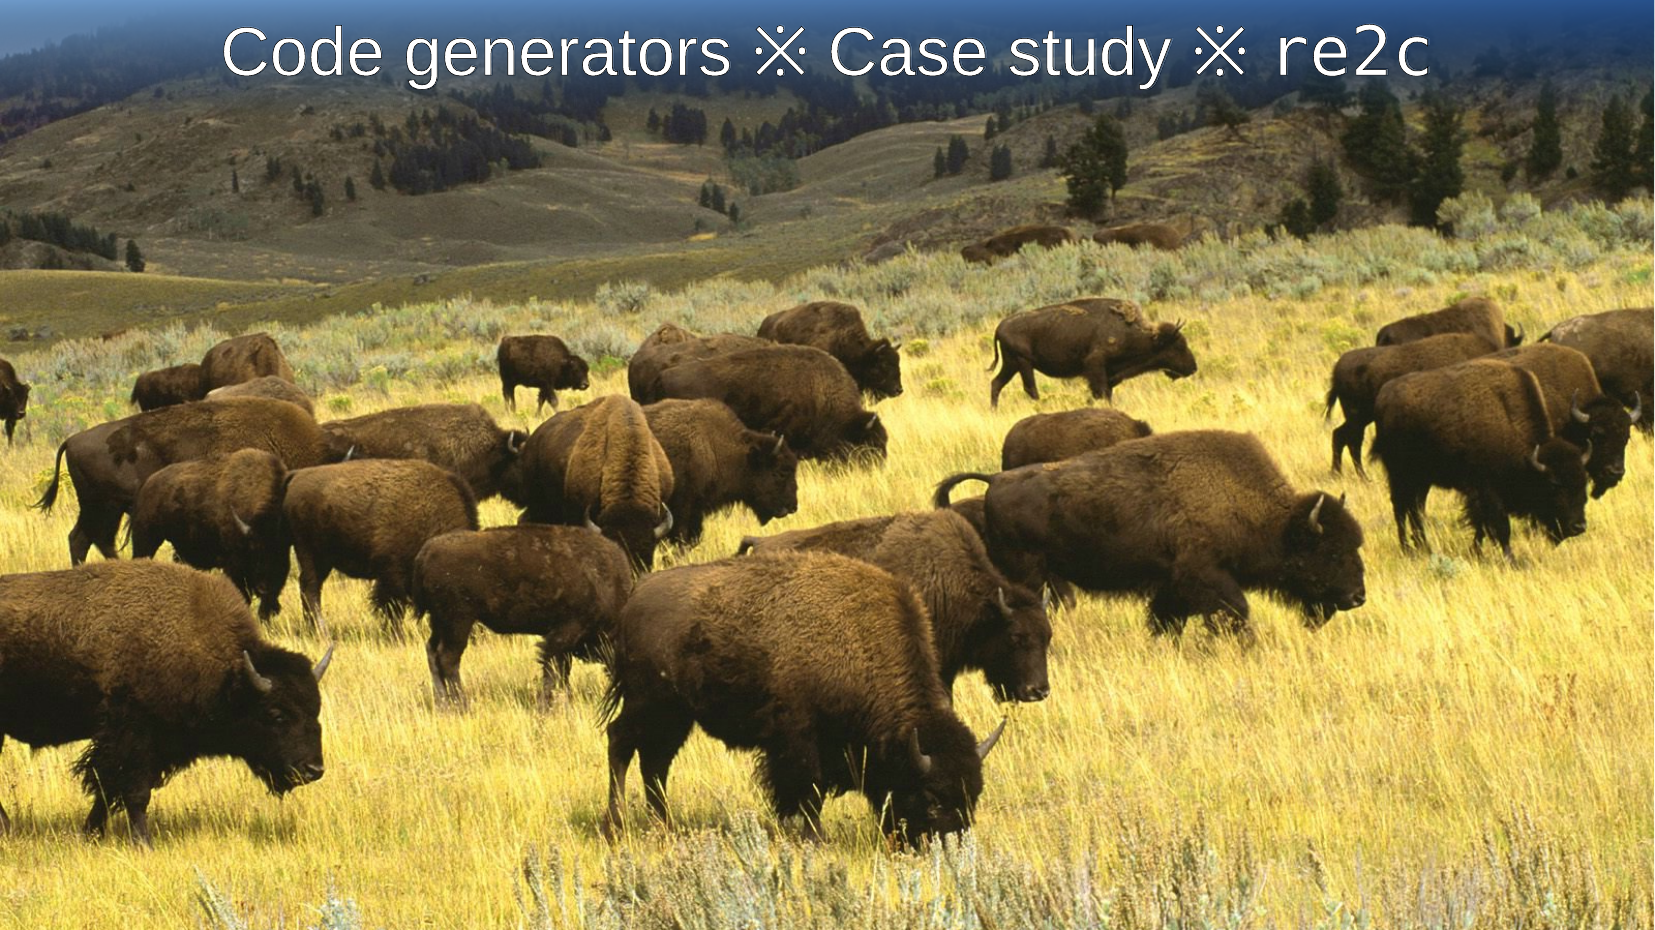

# Code generators ※ Case study ※ re2c